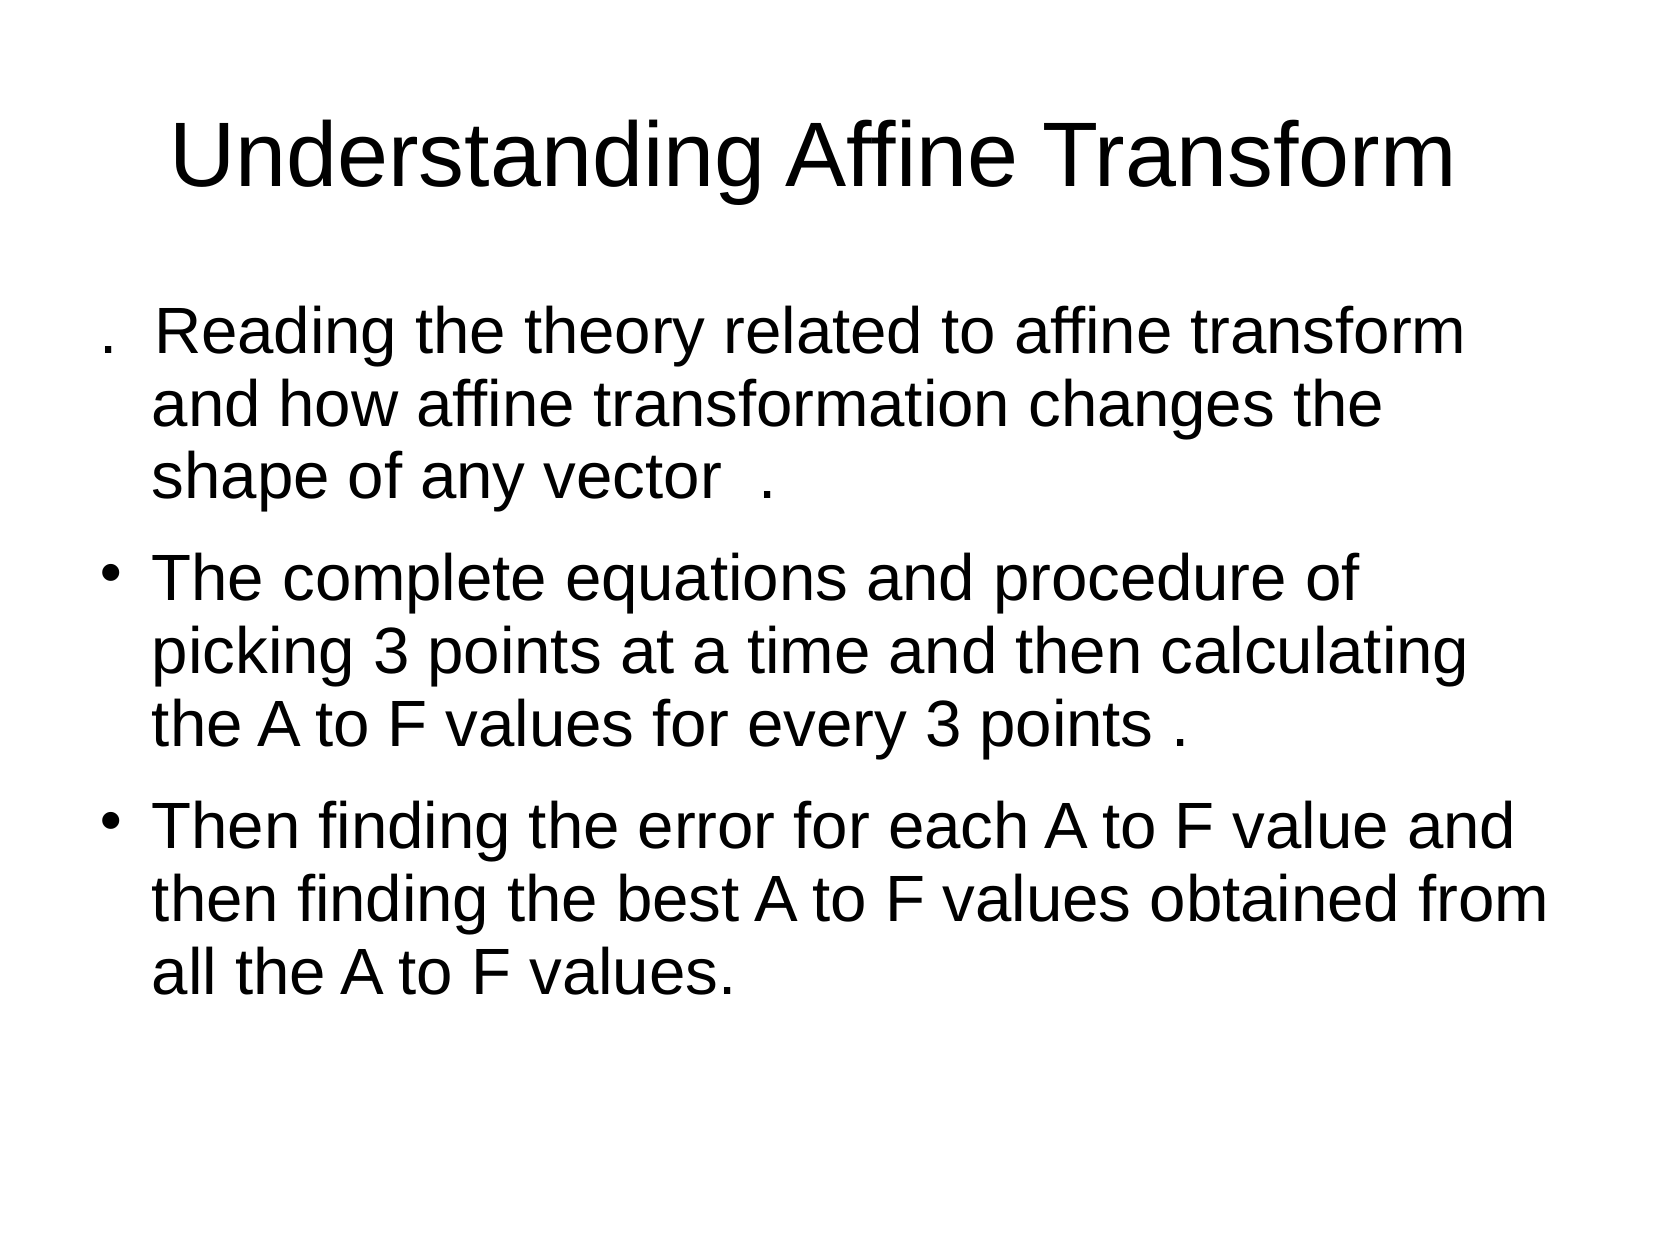

# Understanding Affine Transform
. Reading the theory related to affine transform and how affine transformation changes the shape of any vector .
The complete equations and procedure of picking 3 points at a time and then calculating the A to F values for every 3 points .
Then finding the error for each A to F value and then finding the best A to F values obtained from all the A to F values.